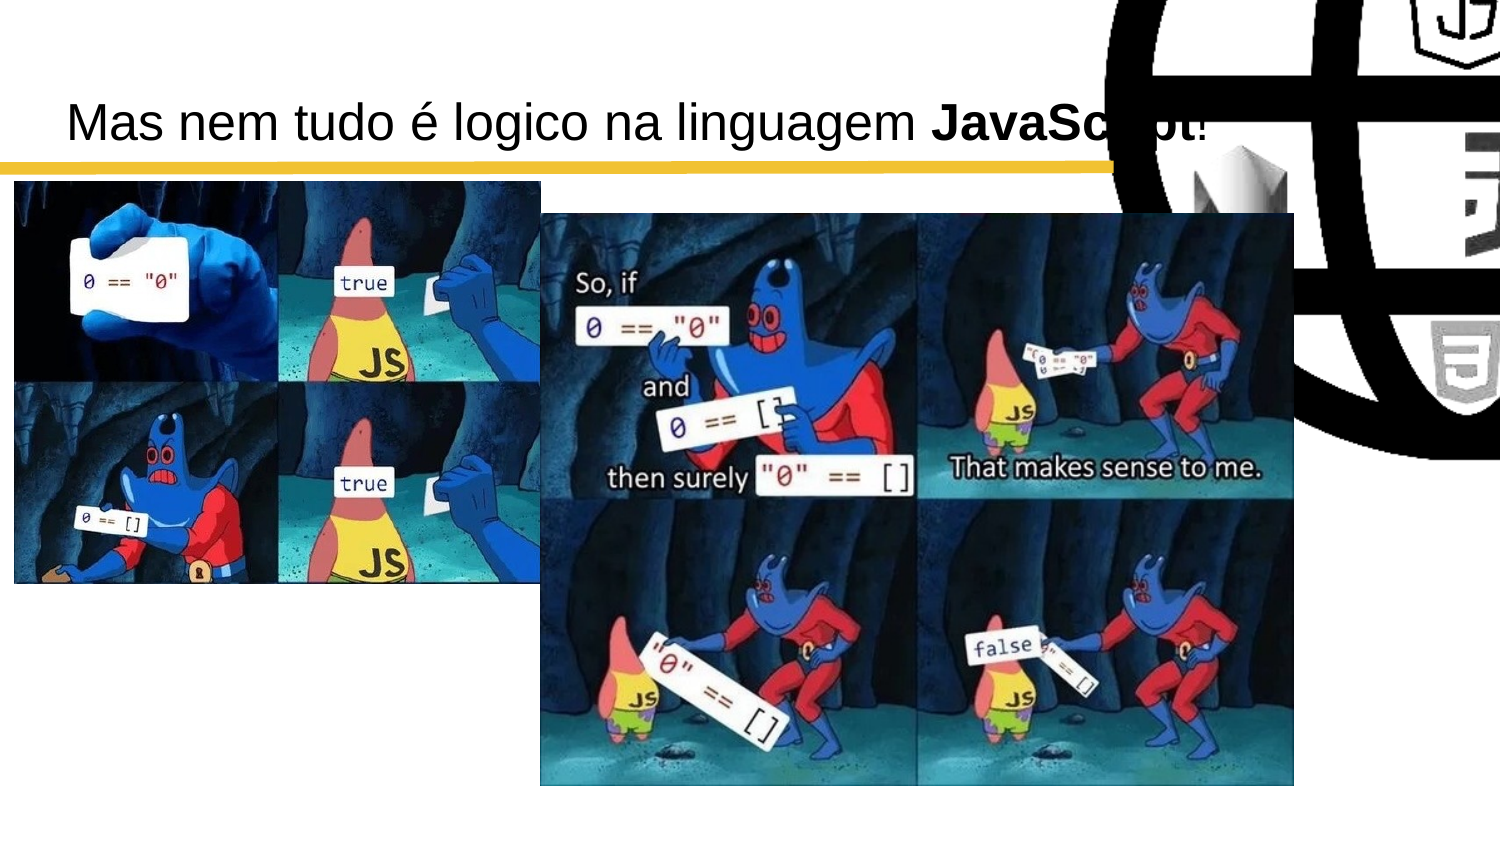

# Mas nem tudo é logico na linguagem JavaScript!